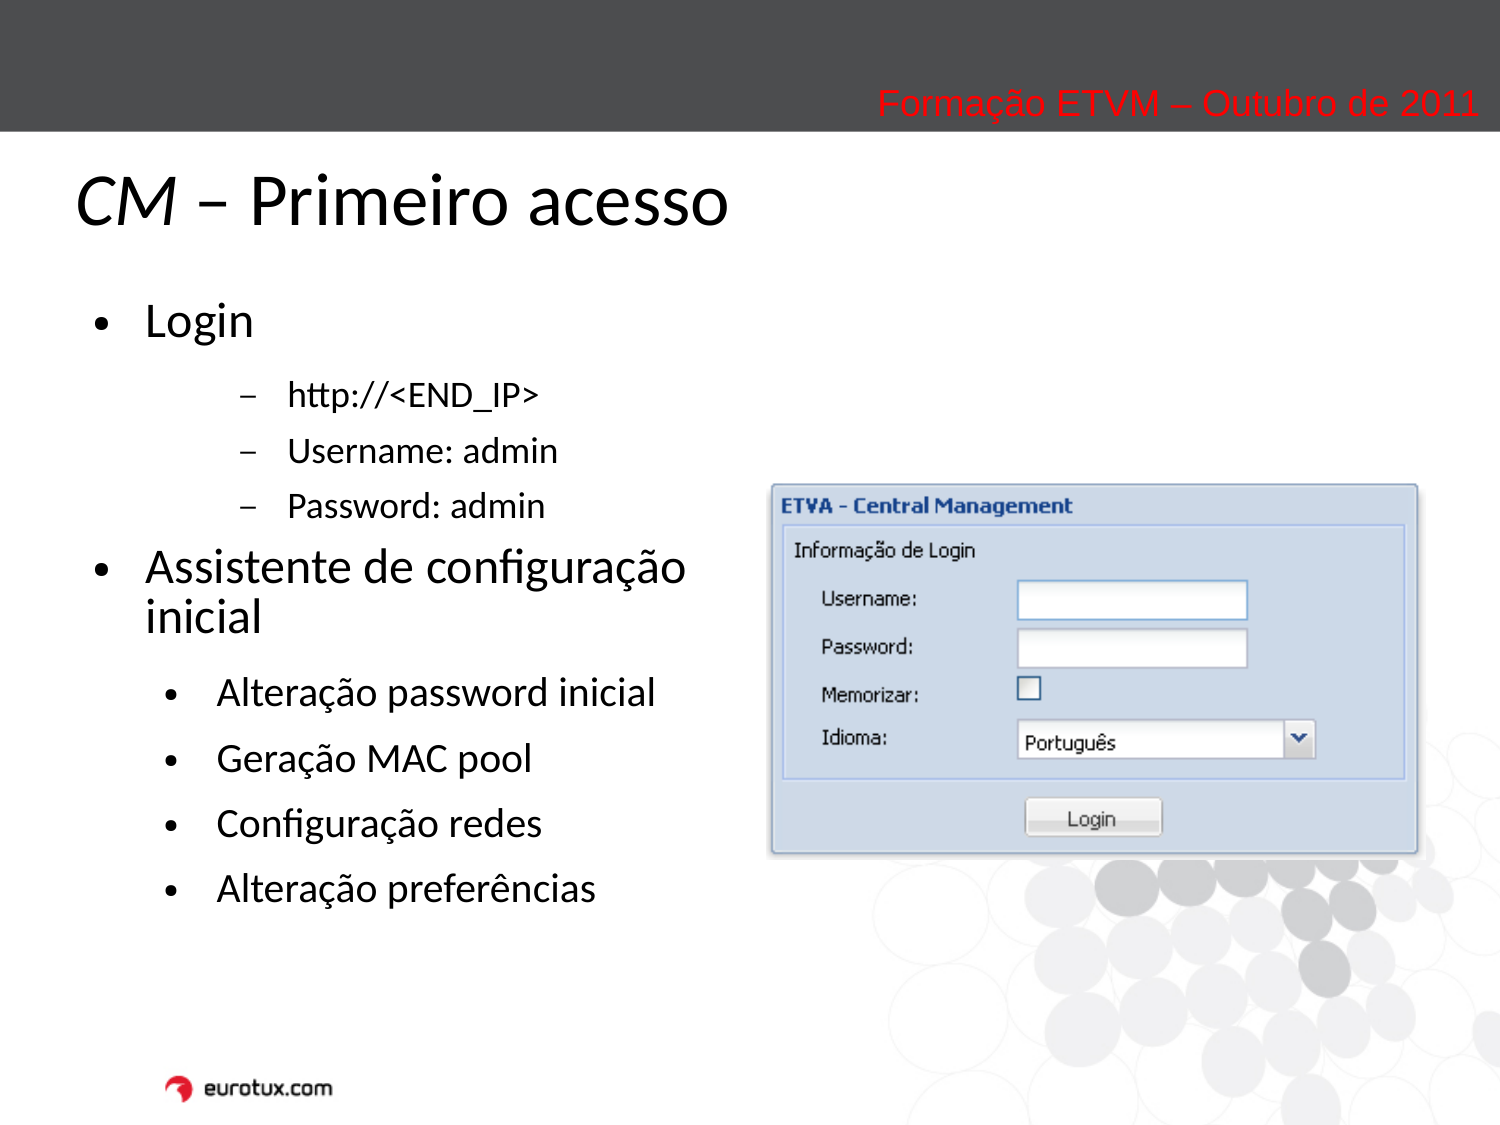

# CM – Primeiro acesso
Login
http://<END_IP>
Username: admin
Password: admin
Assistente de configuração inicial
Alteração password inicial
Geração MAC pool
Configuração redes
Alteração preferências